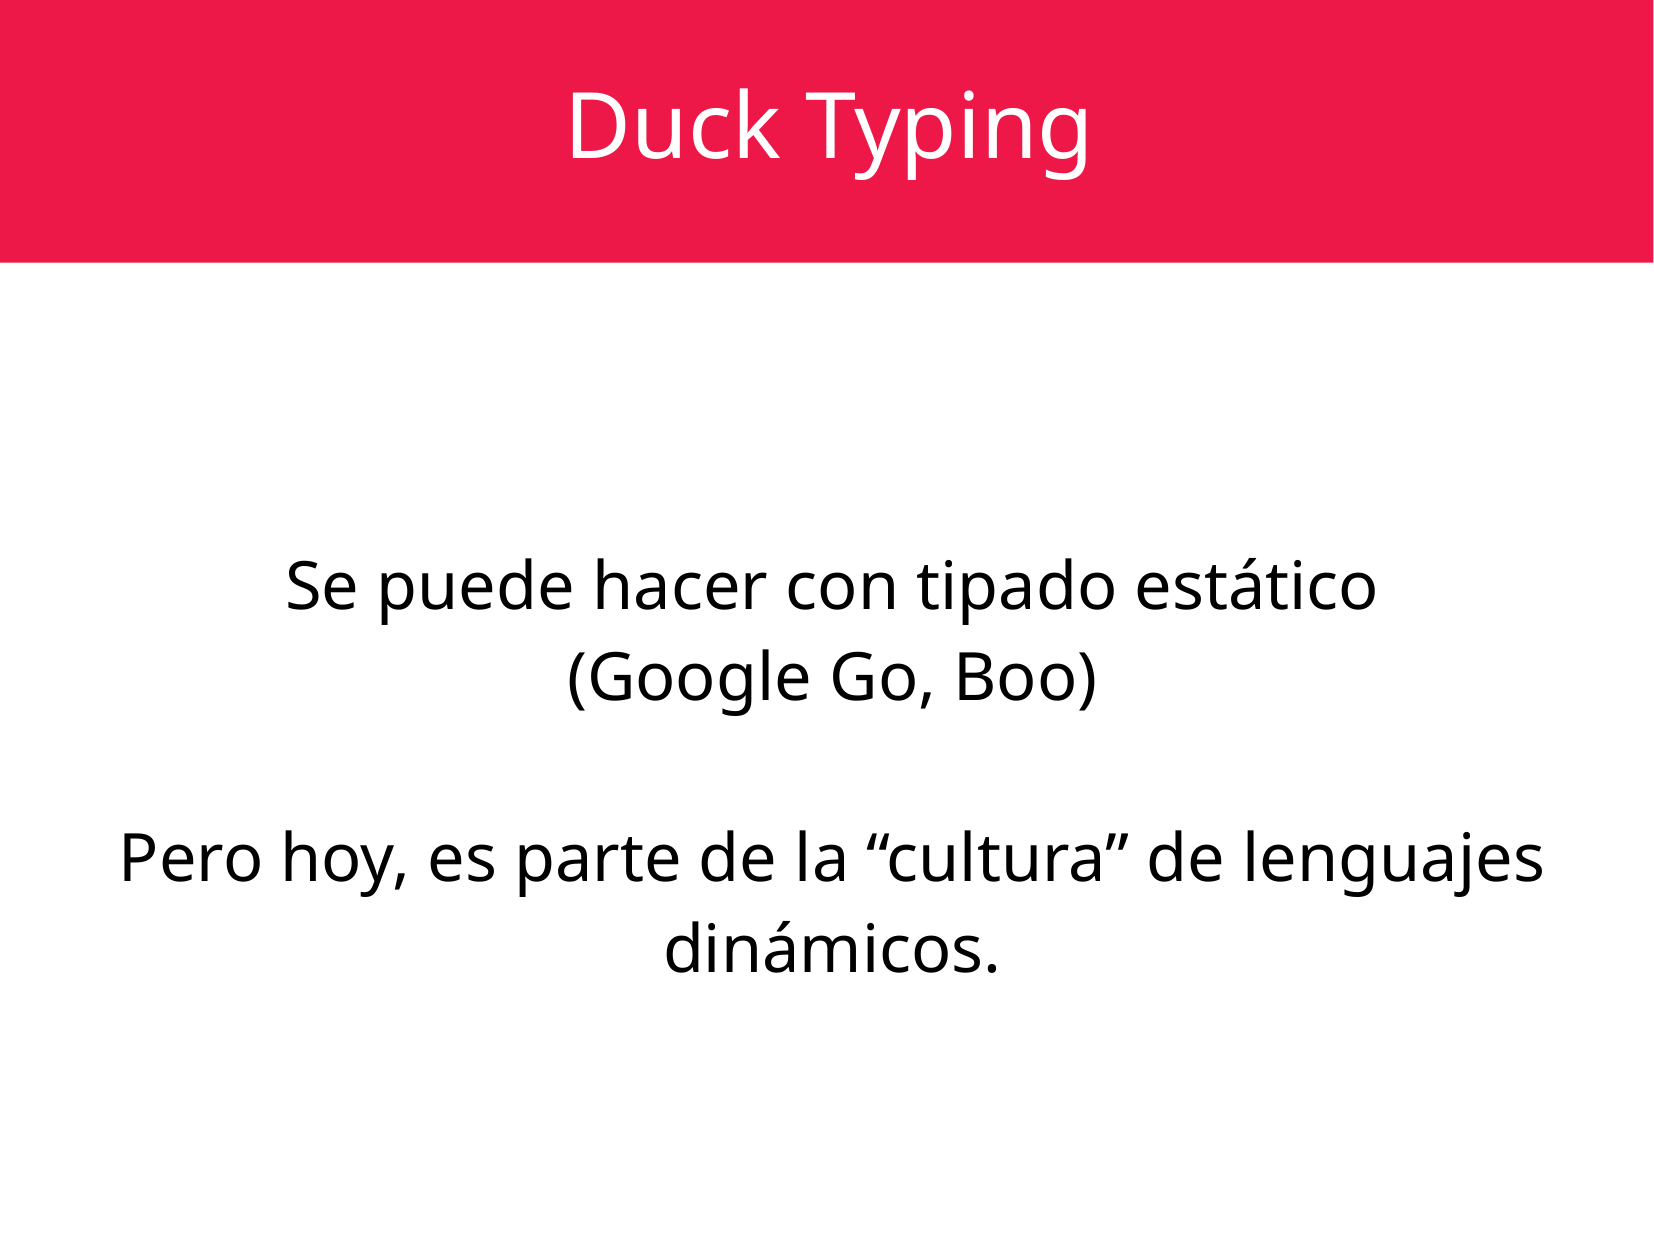

# Duck Typing
Se puede hacer con tipado estático
(Google Go, Boo)
Pero hoy, es parte de la “cultura” de lenguajes dinámicos.